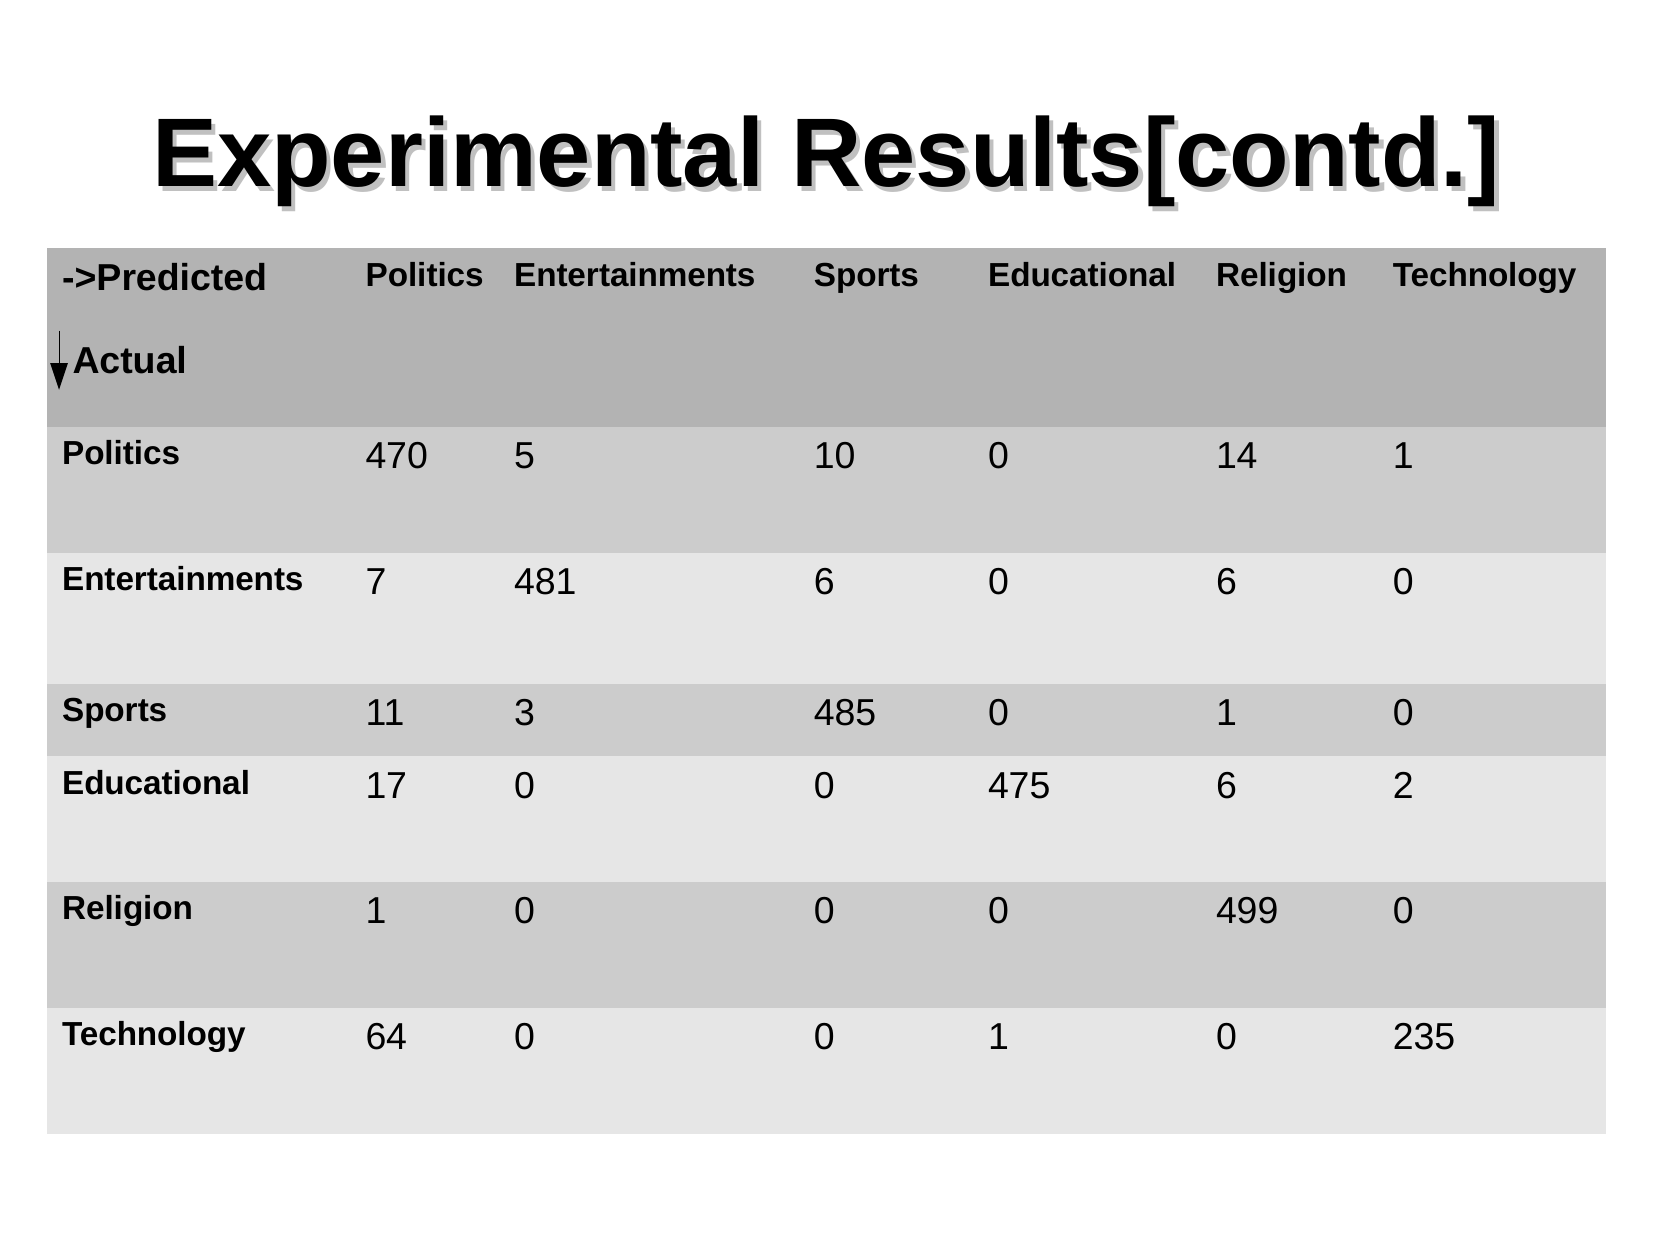

# Experimental Results[contd.]
| ->Predicted Actual | Politics | Entertainments | Sports | Educational | Religion | Technology |
| --- | --- | --- | --- | --- | --- | --- |
| Politics | 470 | 5 | 10 | 0 | 14 | 1 |
| Entertainments | 7 | 481 | 6 | 0 | 6 | 0 |
| Sports | 11 | 3 | 485 | 0 | 1 | 0 |
| Educational | 17 | 0 | 0 | 475 | 6 | 2 |
| Religion | 1 | 0 | 0 | 0 | 499 | 0 |
| Technology | 64 | 0 | 0 | 1 | 0 | 235 |